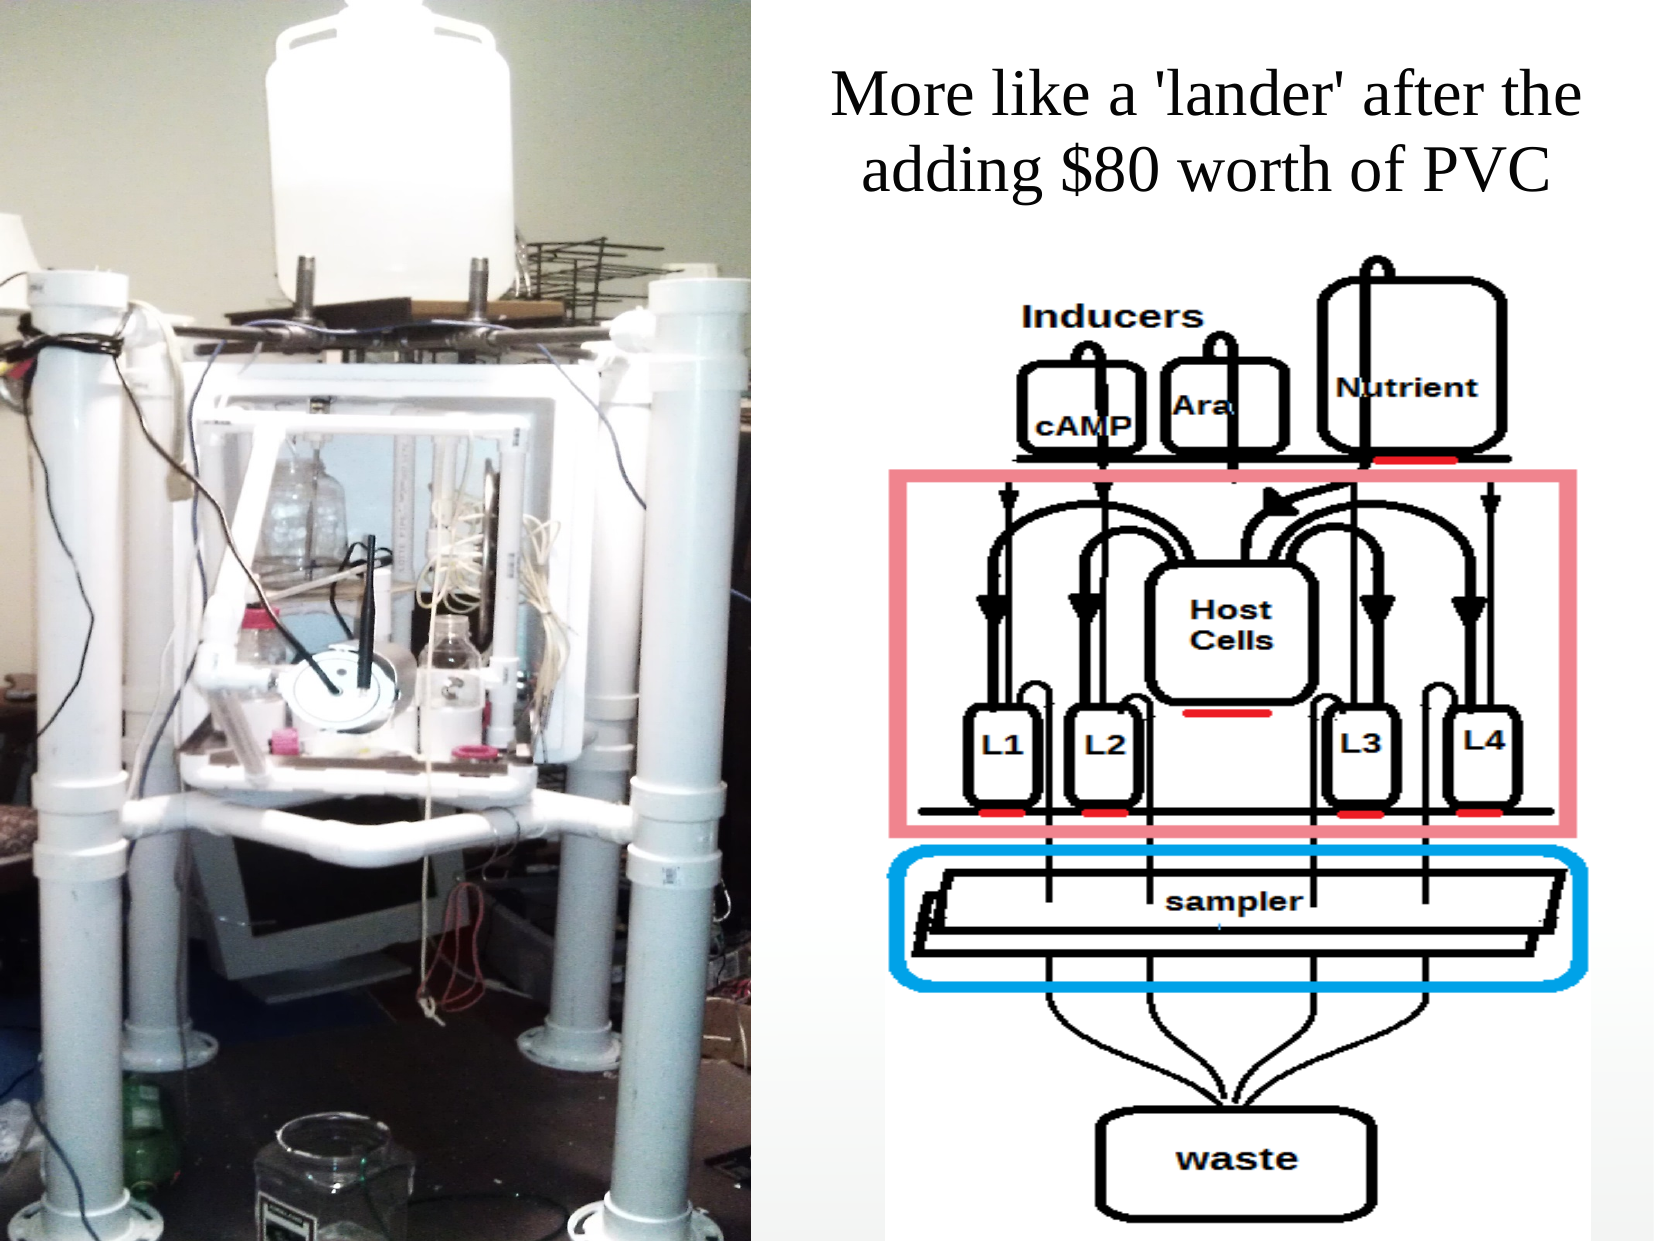

# More like a 'lander' after the adding $80 worth of PVC